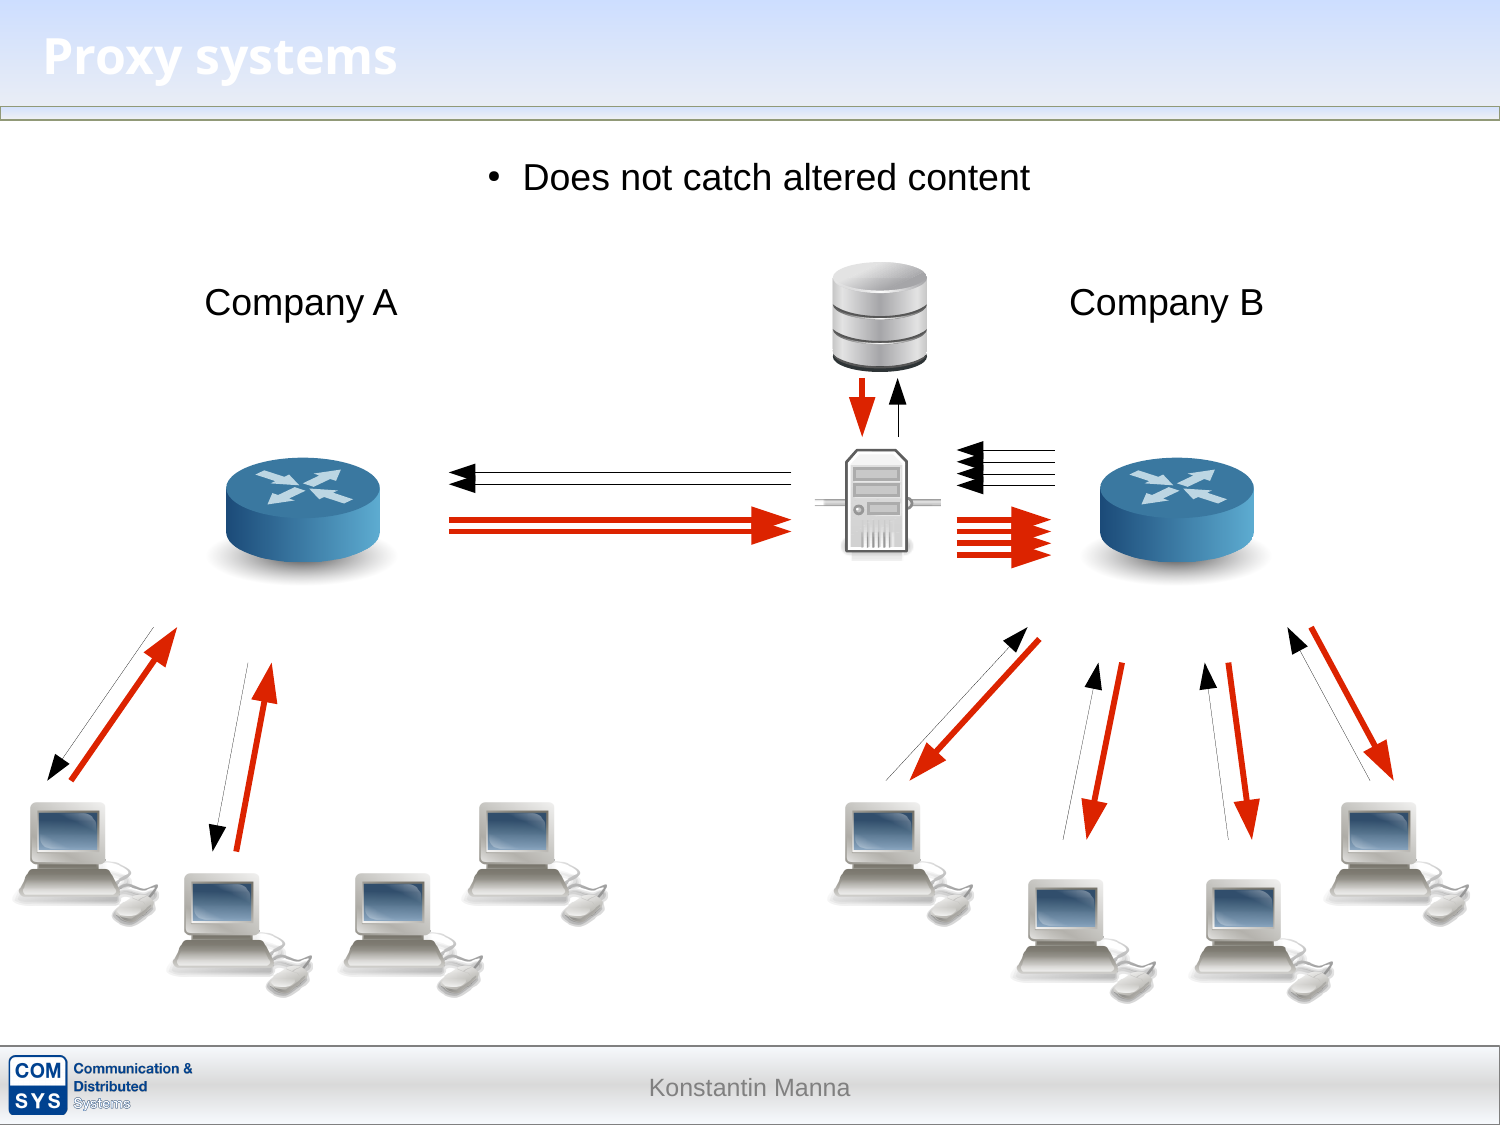

# Proxy systems
Does not catch altered content
		 Company A									 Company B